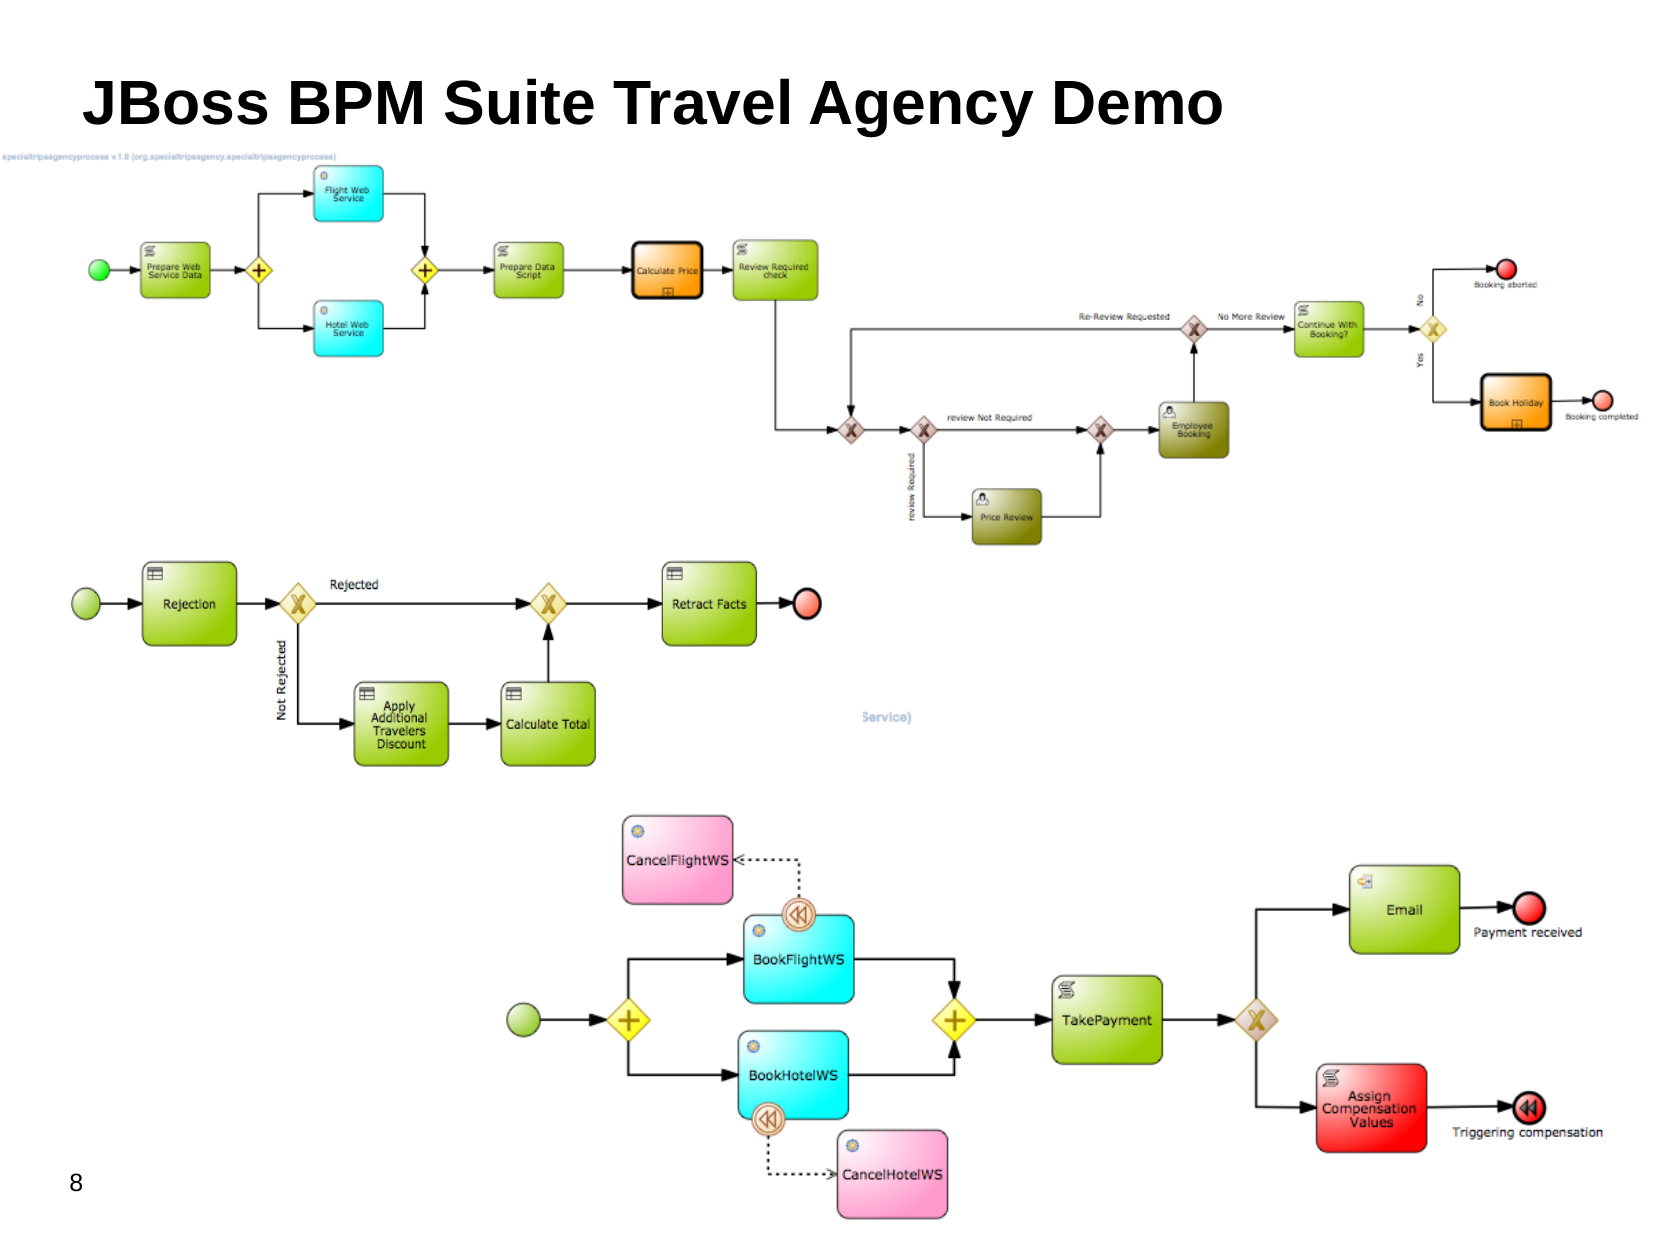

# JBoss BPM Suite Travel Agency Demo